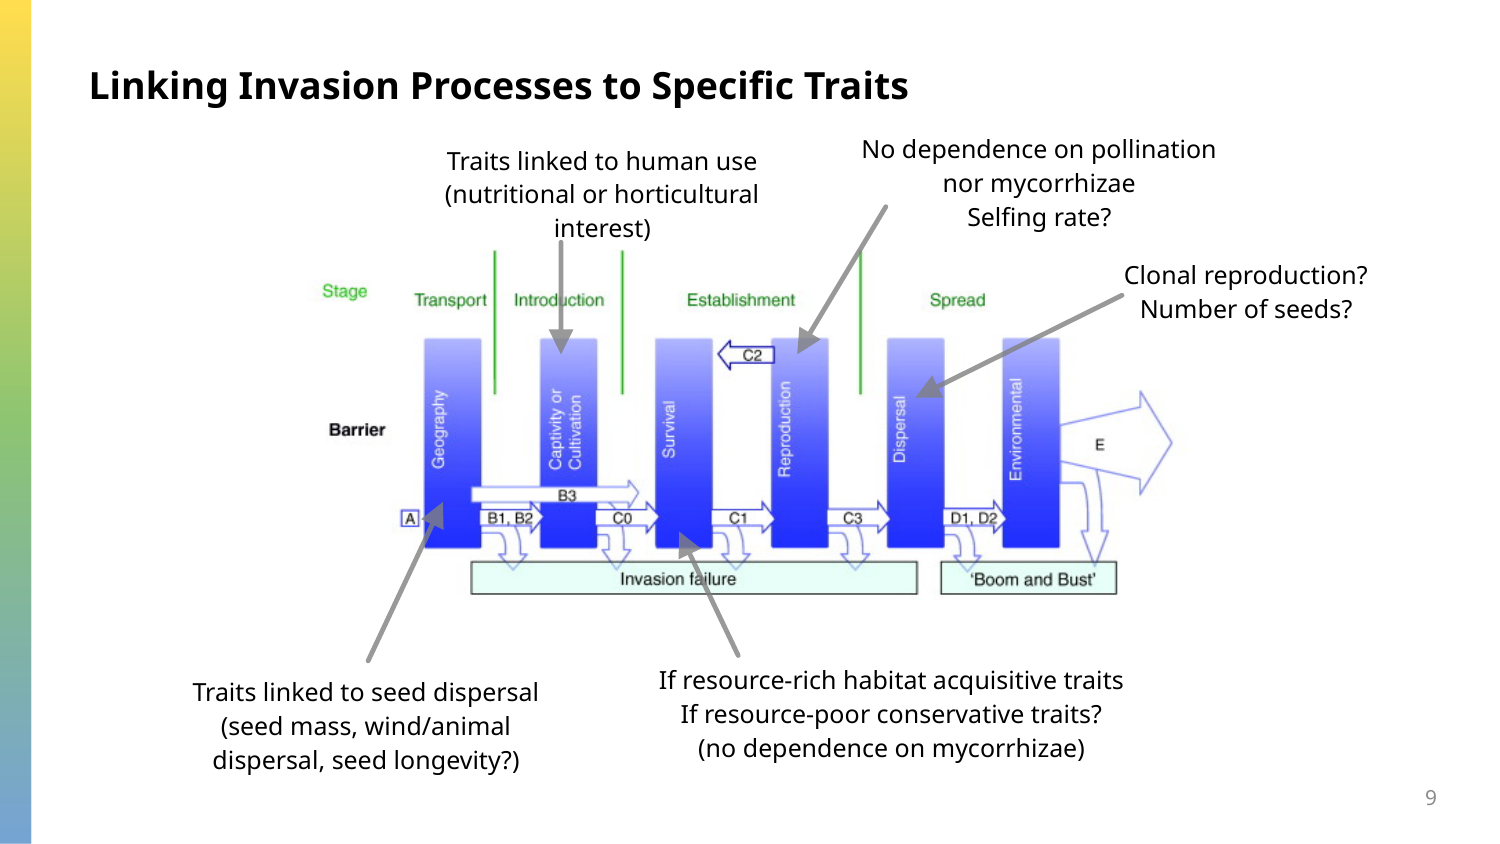

# Linking Invasion Processes to Specific Traits
No dependence on pollination
nor mycorrhizae
Selfing rate?
Traits linked to human use
(nutritional or horticultural interest)
Clonal reproduction?
Number of seeds?
If resource-rich habitat acquisitive traits
If resource-poor conservative traits?
(no dependence on mycorrhizae)
Traits linked to seed dispersal (seed mass, wind/animal dispersal, seed longevity?)